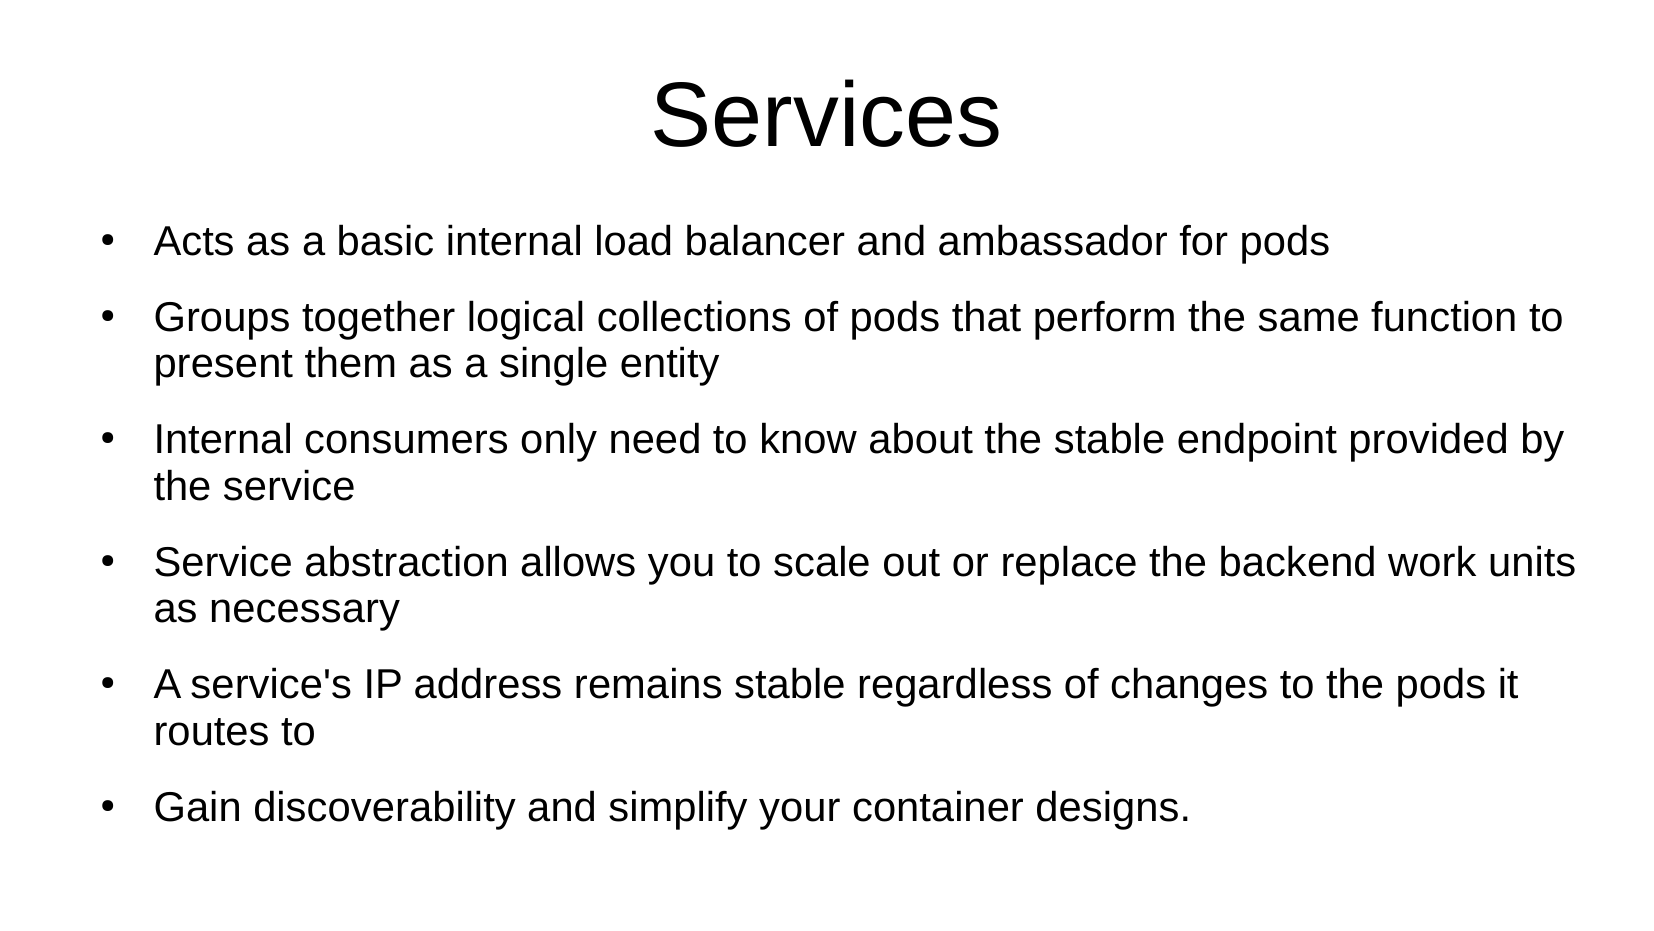

# Services
Acts as a basic internal load balancer and ambassador for pods
Groups together logical collections of pods that perform the same function to present them as a single entity
Internal consumers only need to know about the stable endpoint provided by the service
Service abstraction allows you to scale out or replace the backend work units as necessary
A service's IP address remains stable regardless of changes to the pods it routes to
Gain discoverability and simplify your container designs.